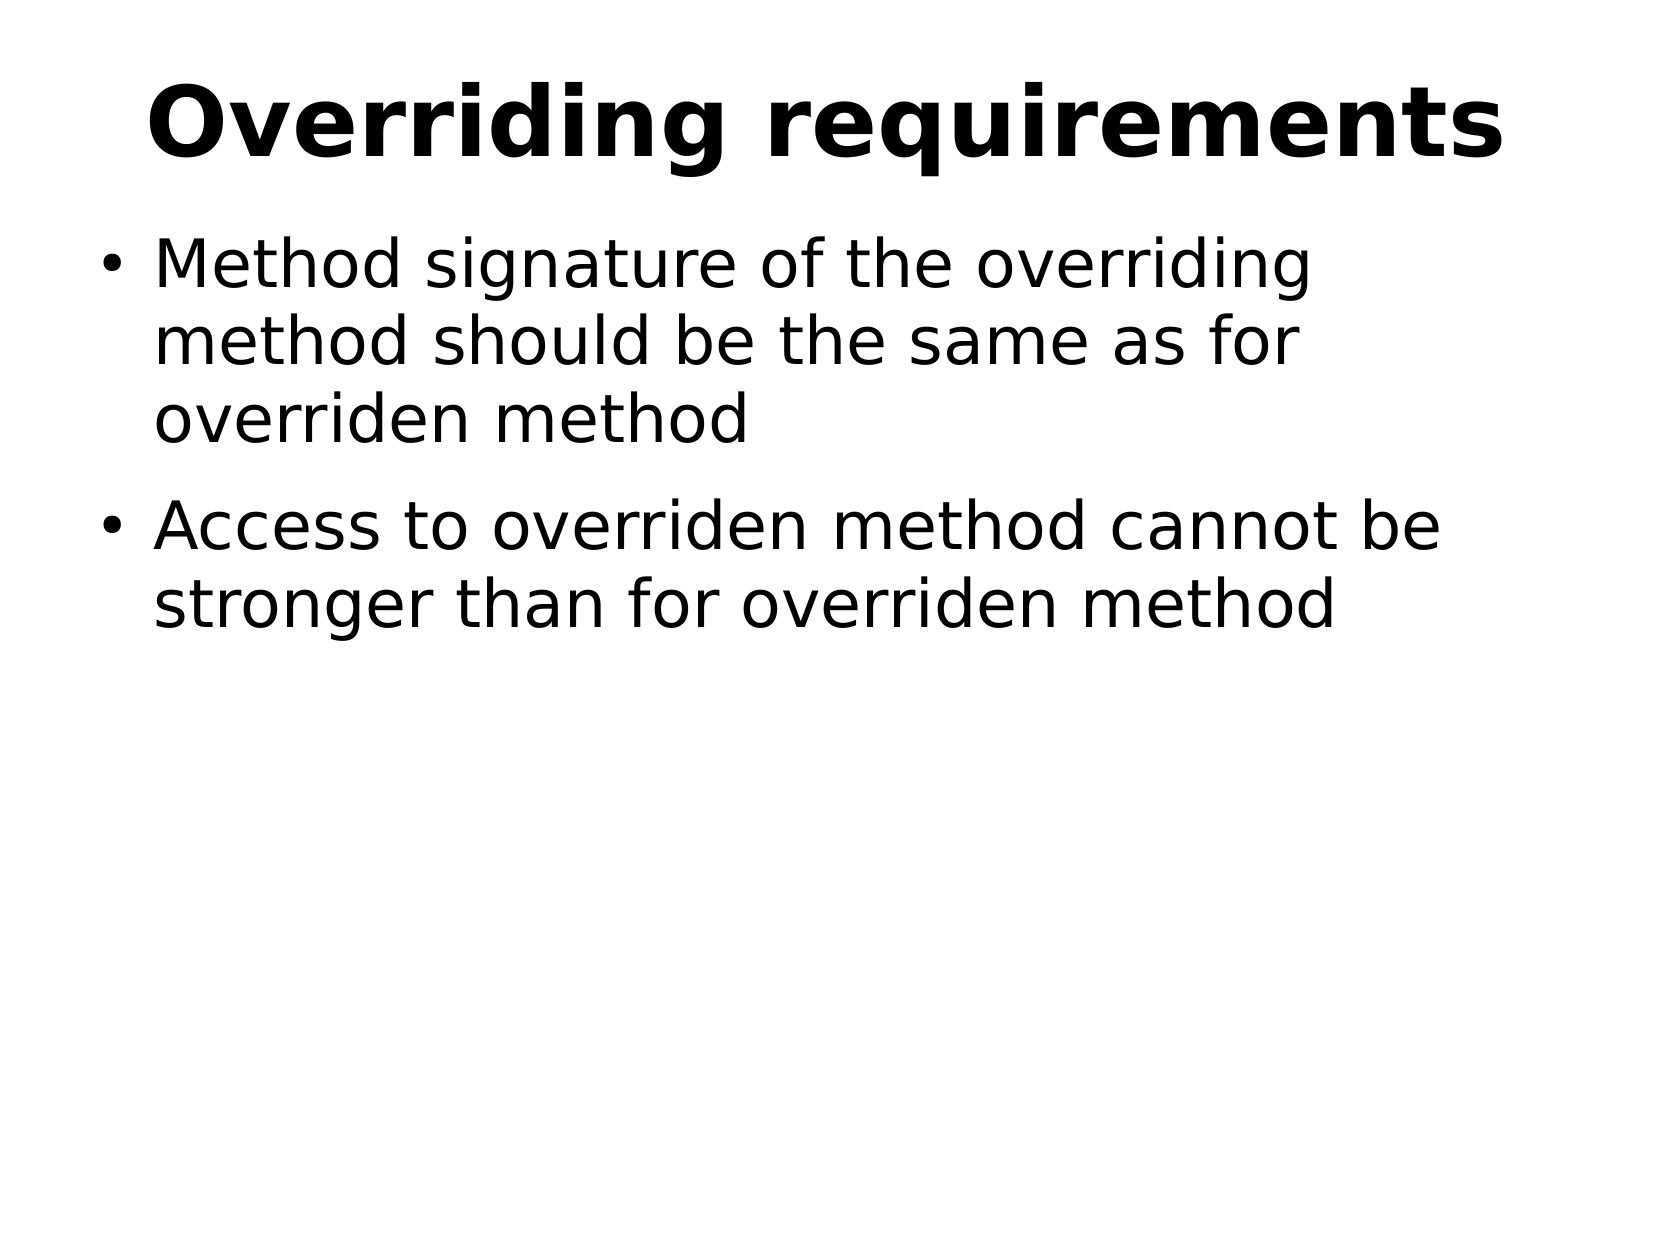

# Overriding requirements
Method signature of the overriding method should be the same as for overriden method
Access to overriden method cannot be stronger than for overriden method